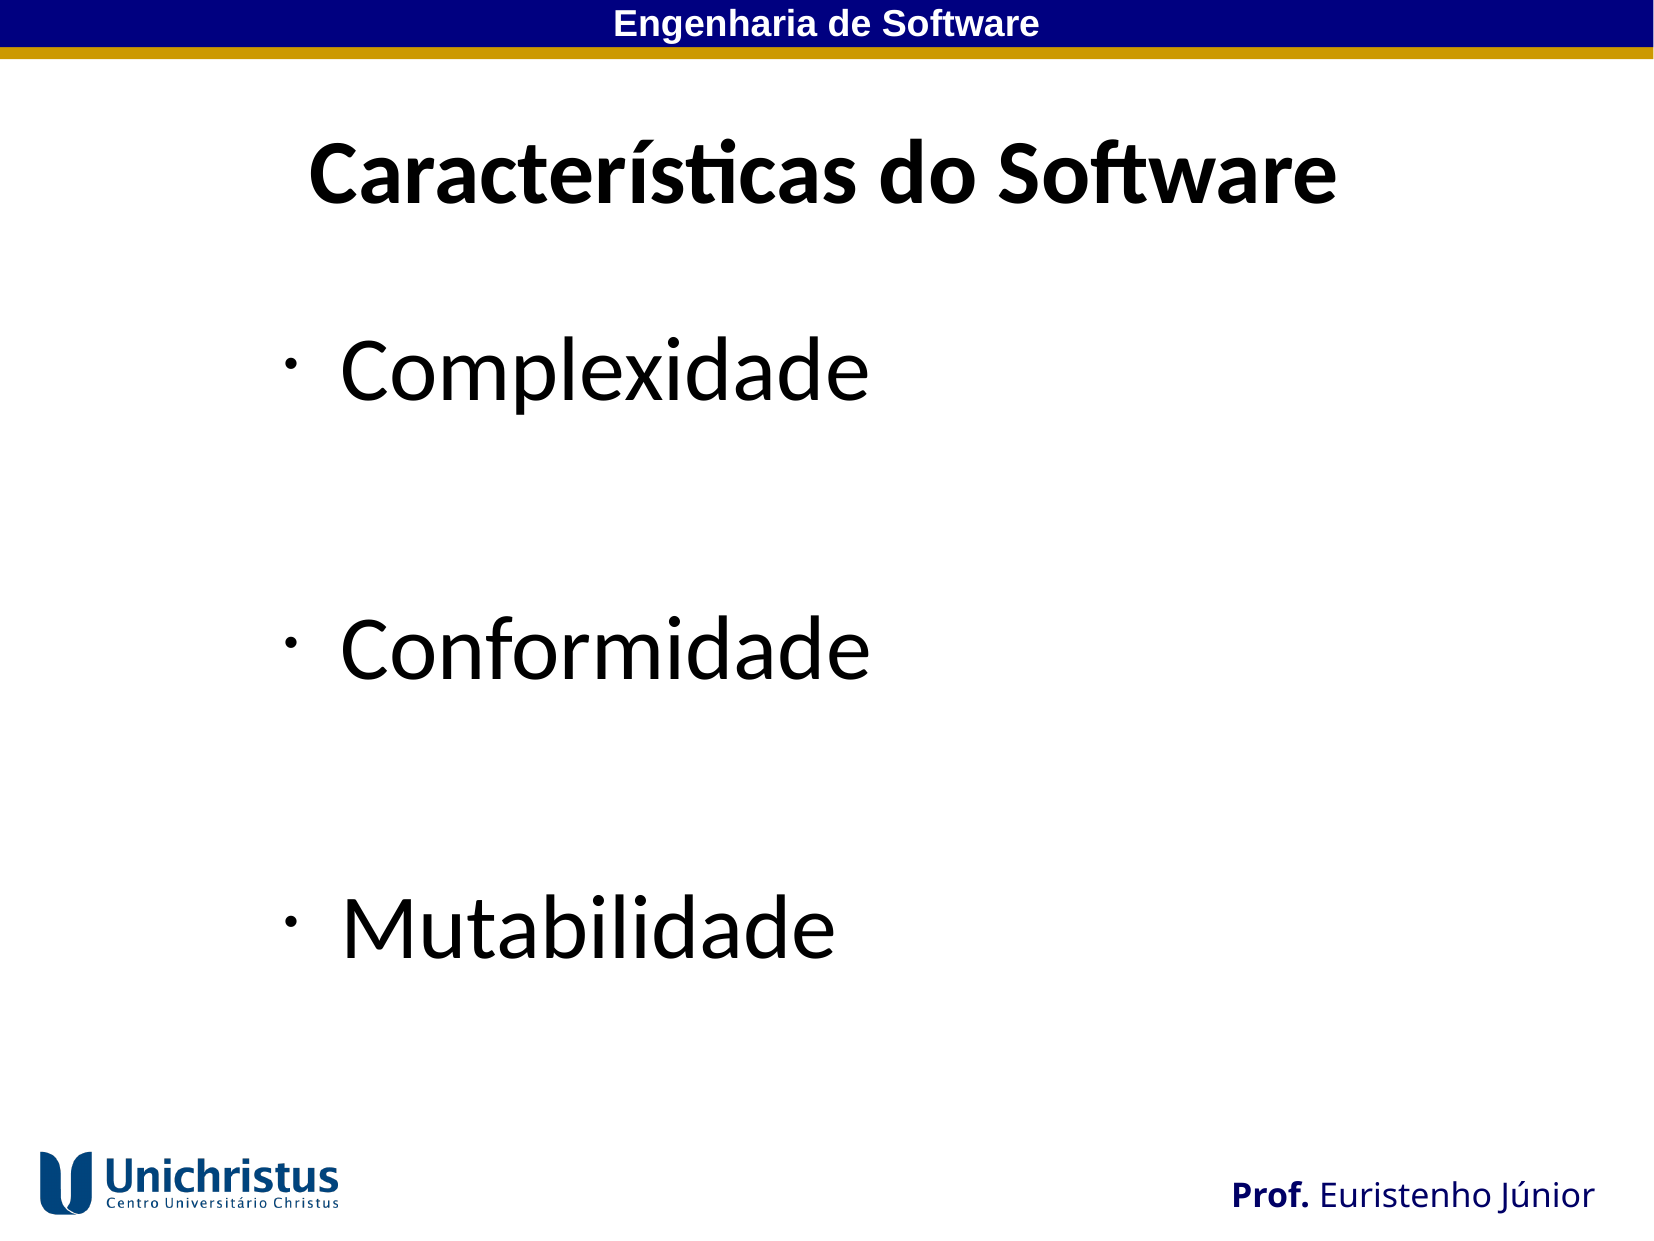

Engenharia de Software
# Características do Software
Complexidade
Conformidade
Mutabilidade
Prof. Euristenho Júnior